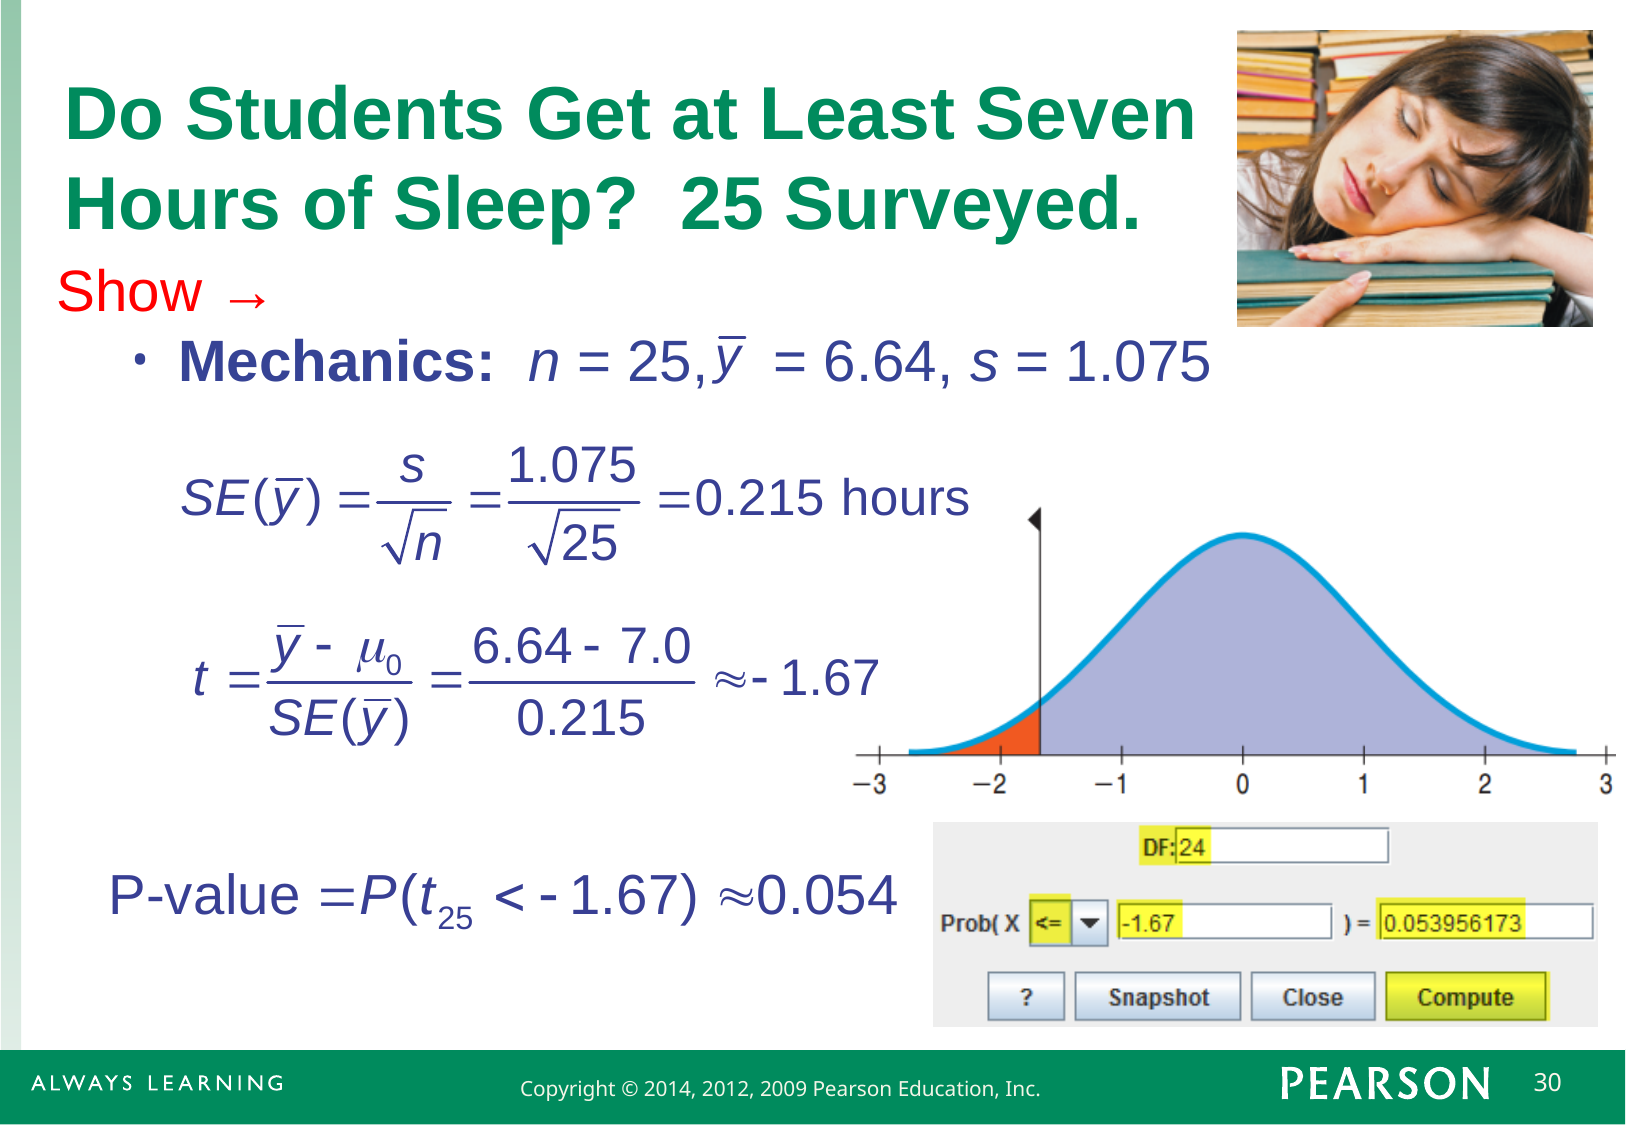

Do Students Get at Least Seven
Hours of Sleep? 25 Surveyed.
# Show →
Mechanics: n = 25, = 6.64, s = 1.075